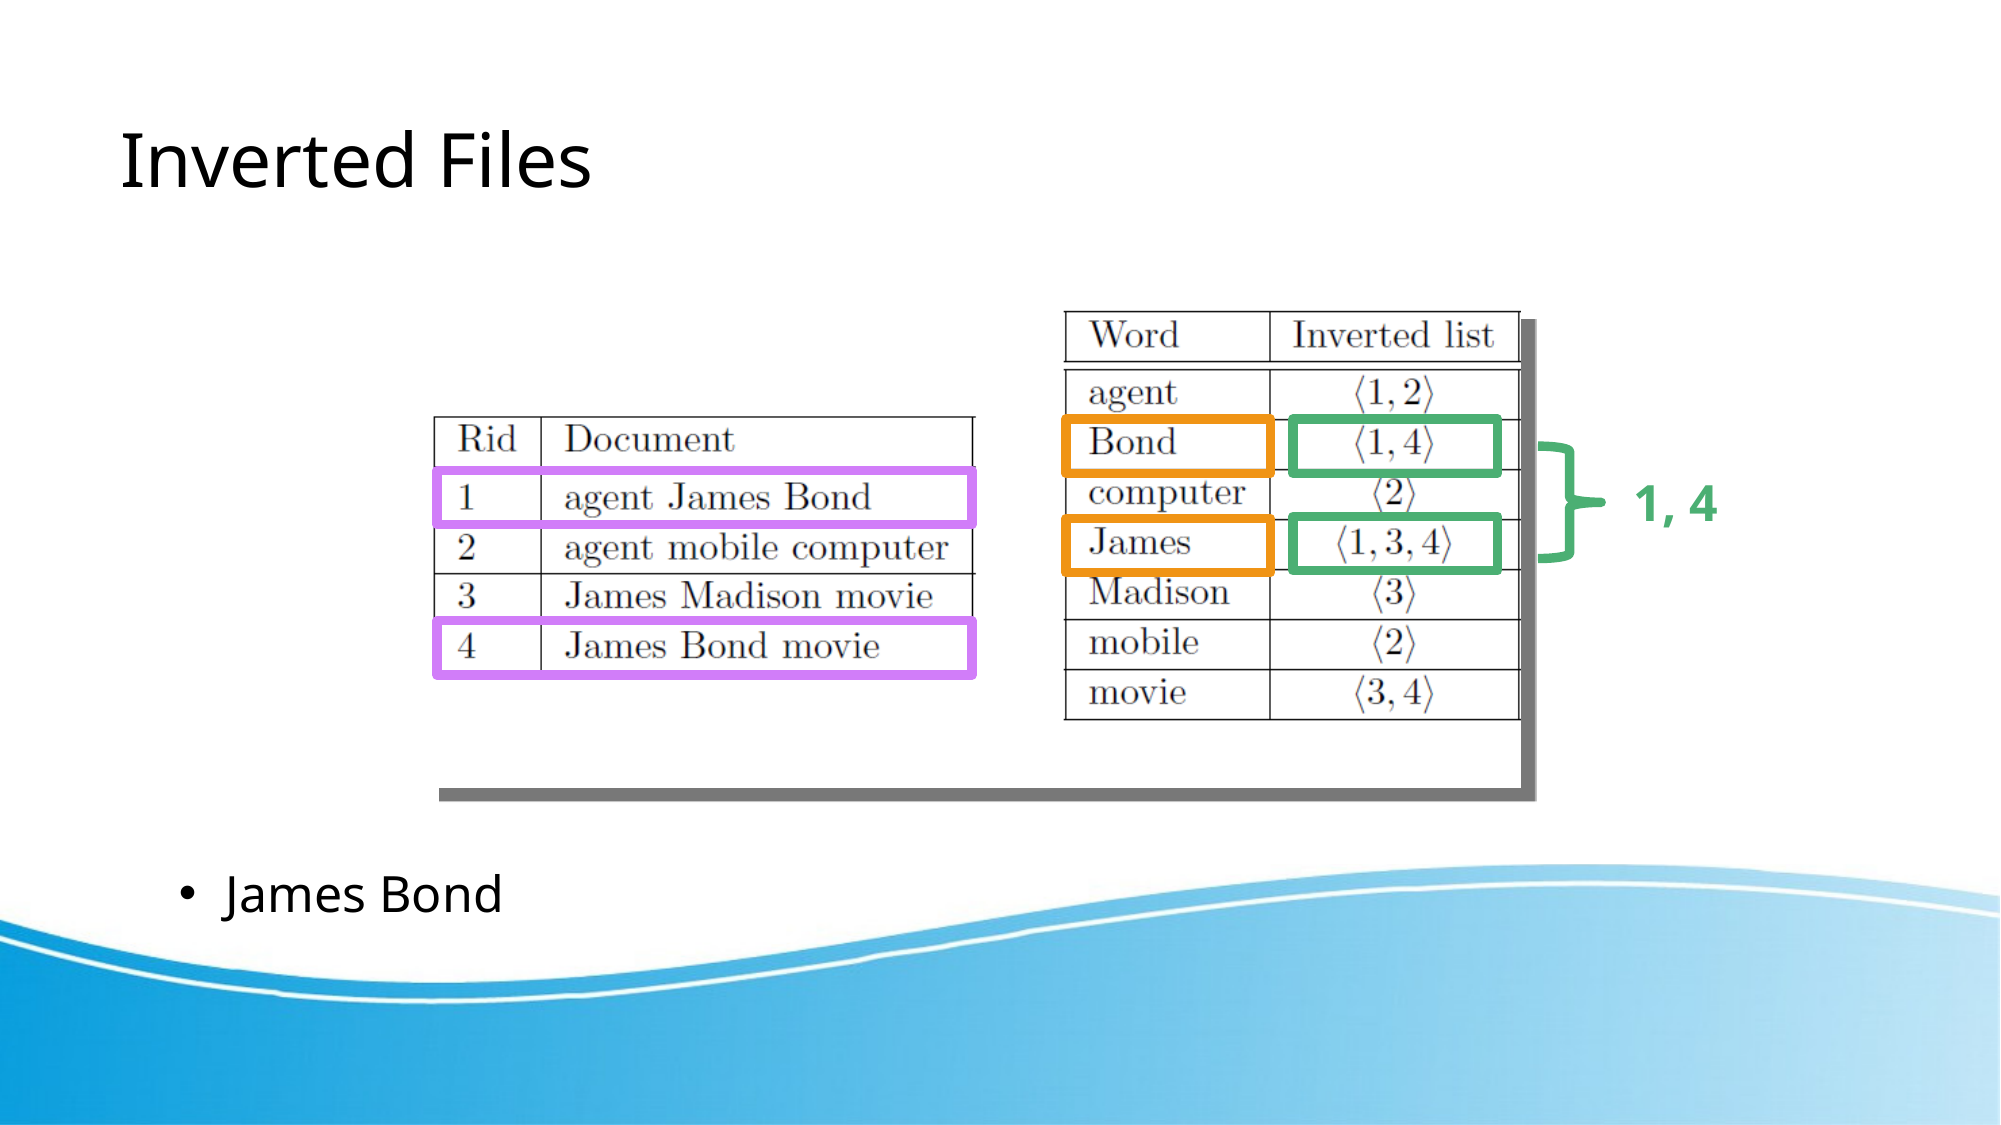

# Inverted Files
1, 4
James Bond